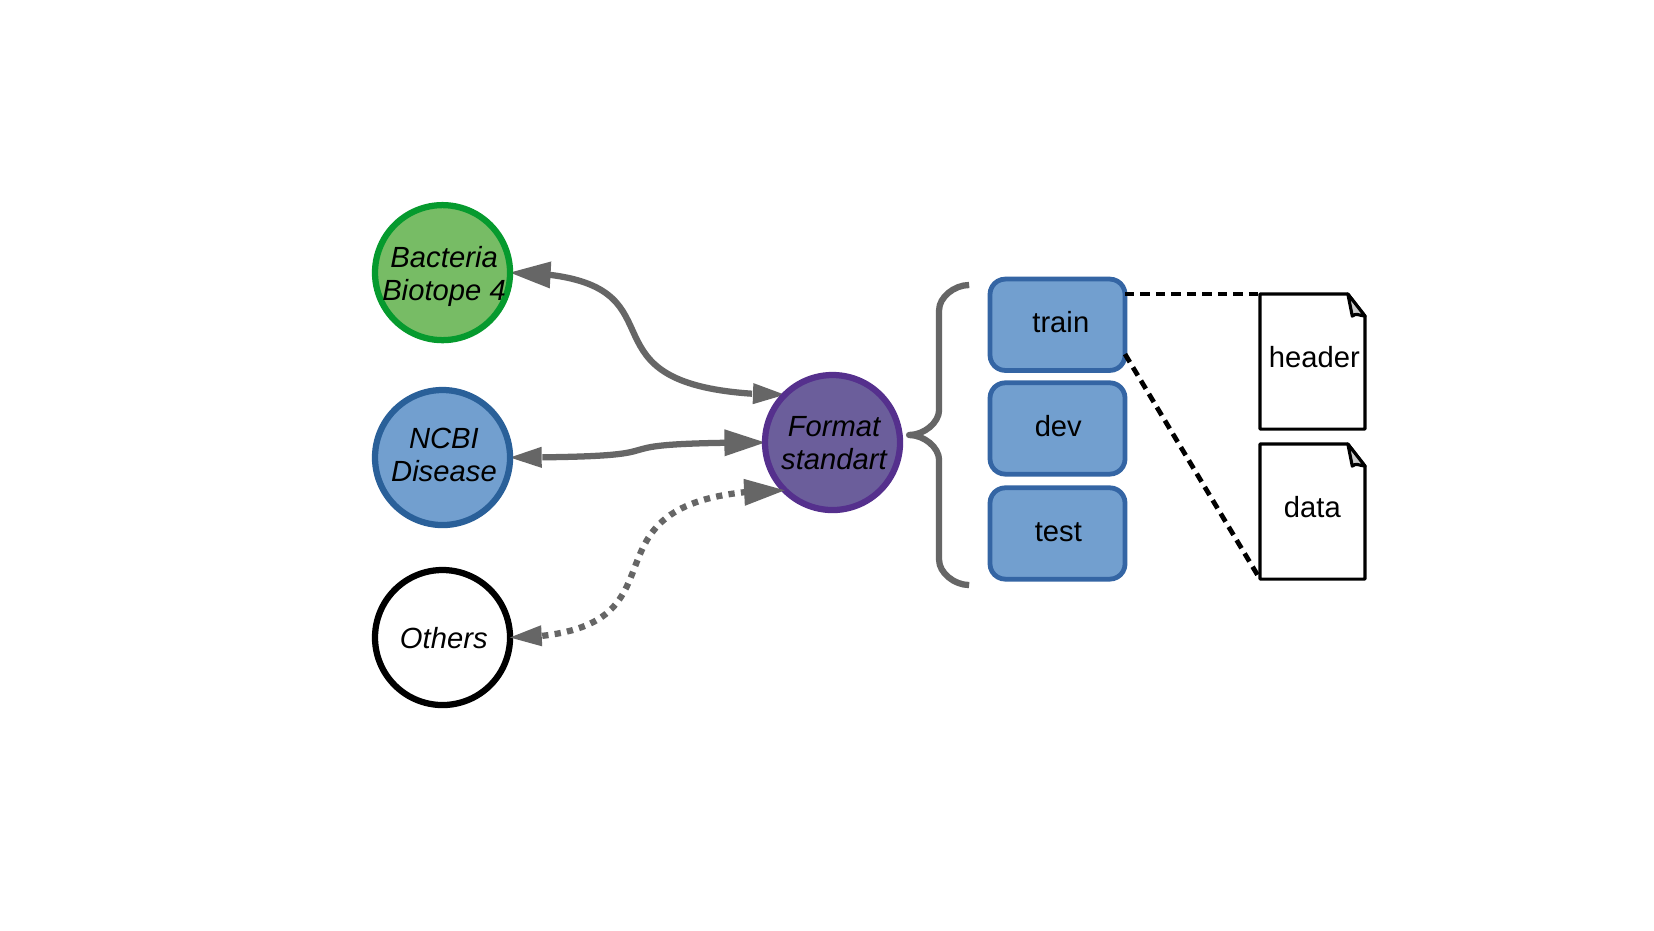

Bacteria
Biotope 4
train
header
dev
Format standart
NCBI Disease
data
test
Others